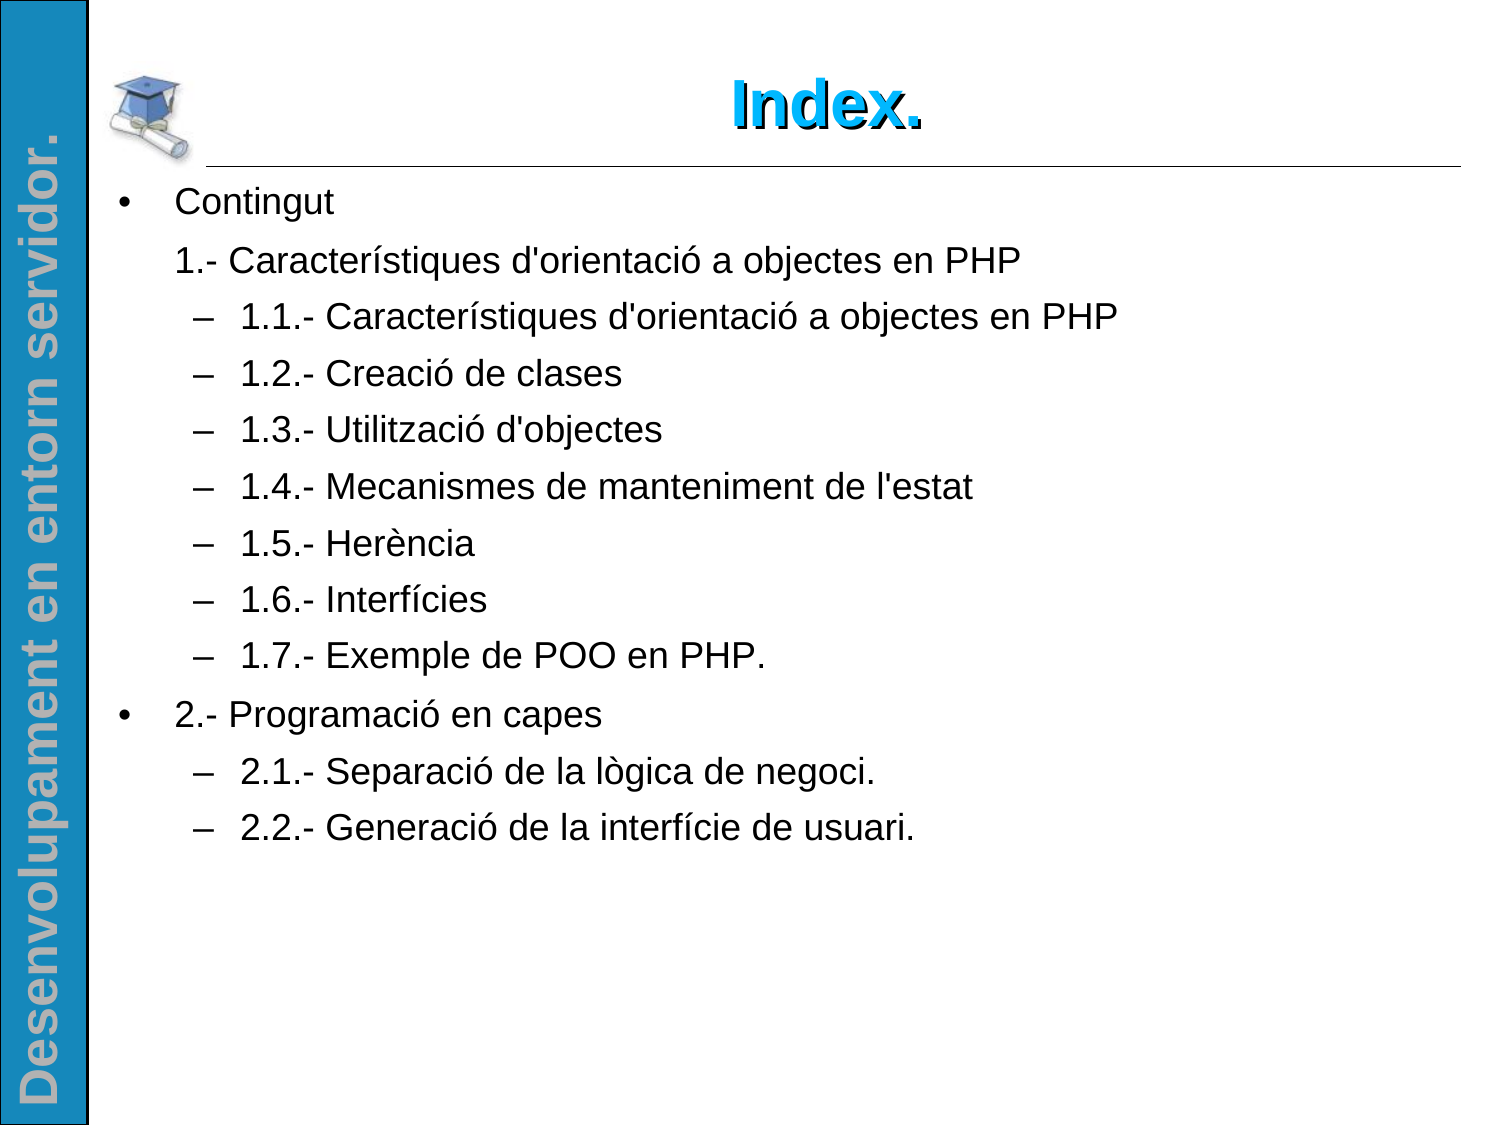

# Index.
Contingut
1.- Característiques d'orientació a objectes en PHP
1.1.- Característiques d'orientació a objectes en PHP
1.2.- Creació de clases
1.3.- Utilització d'objectes
1.4.- Mecanismes de manteniment de l'estat
1.5.- Herència
1.6.- Interfícies
1.7.- Exemple de POO en PHP.
2.- Programació en capes
2.1.- Separació de la lògica de negoci.
2.2.- Generació de la interfície de usuari.